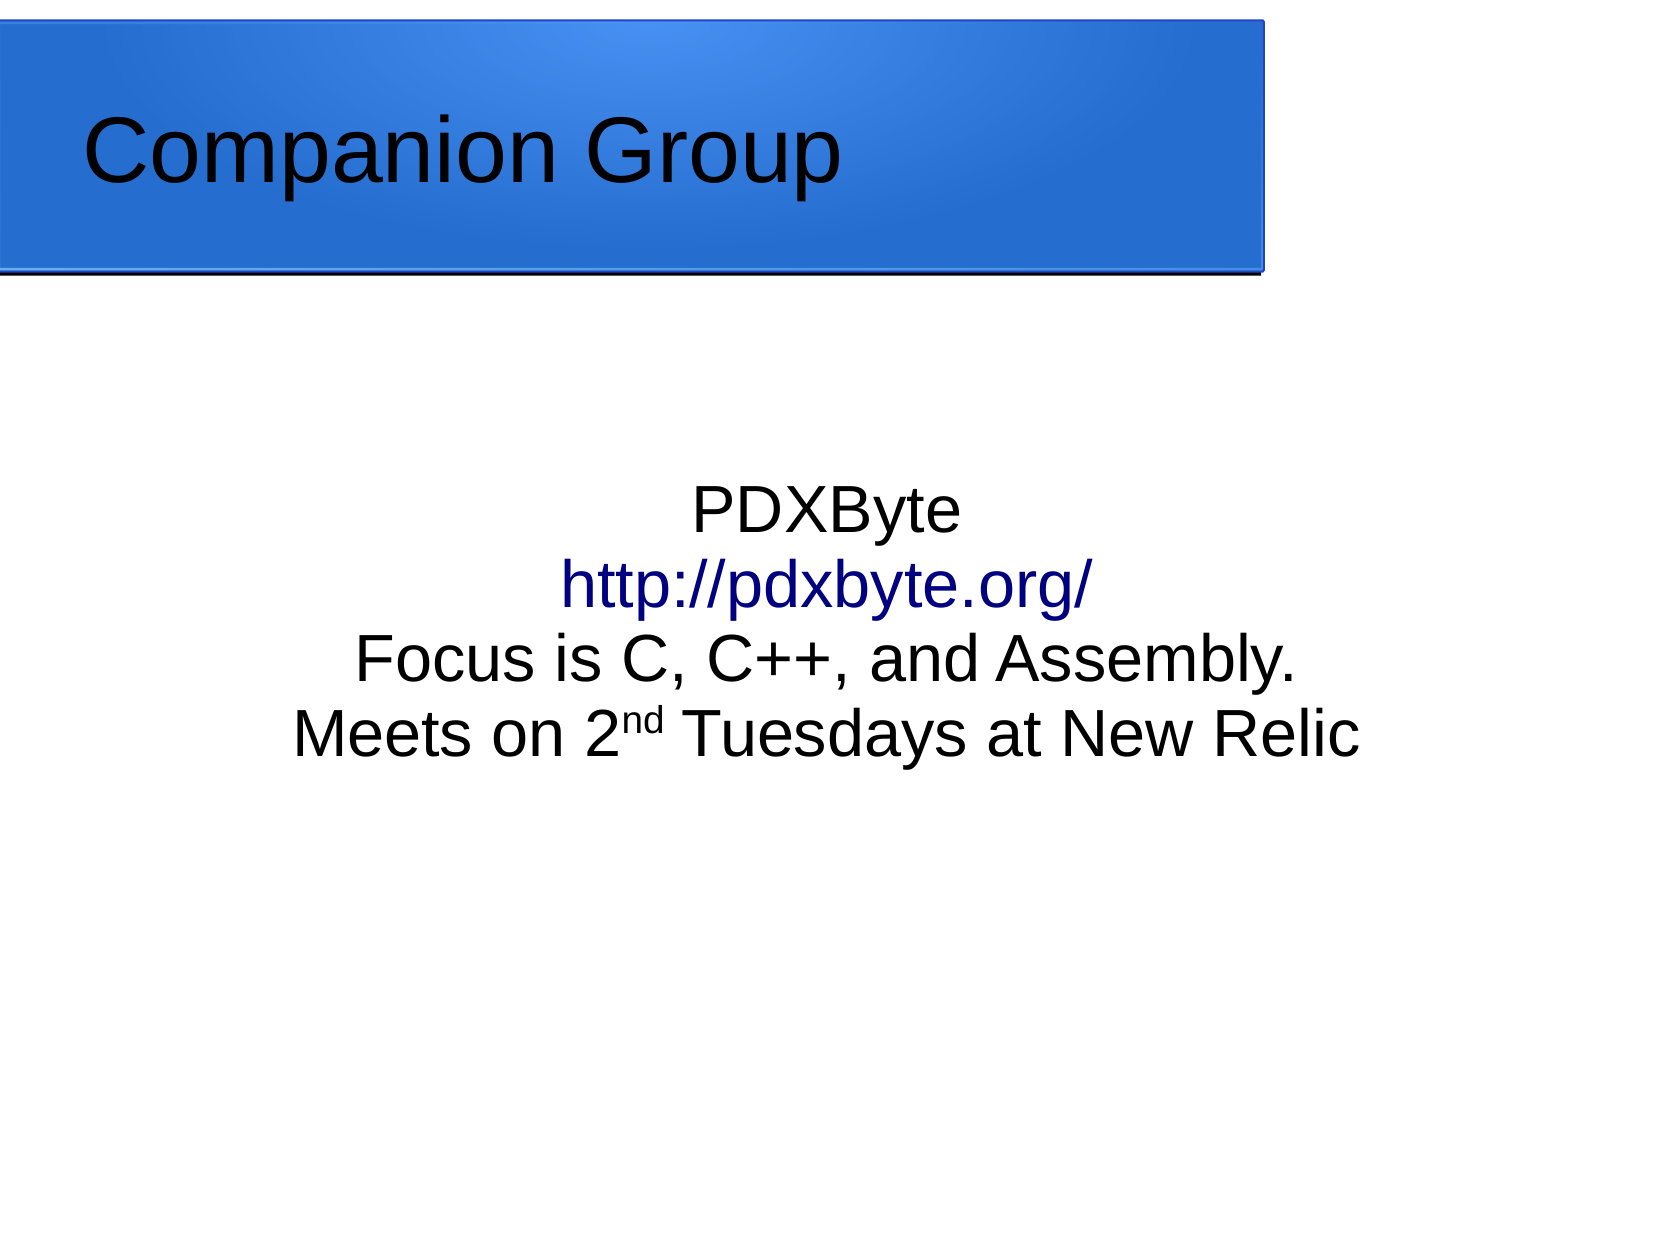

# Companion Group
PDXByte
http://pdxbyte.org/
Focus is C, C++, and Assembly.
Meets on 2nd Tuesdays at New Relic